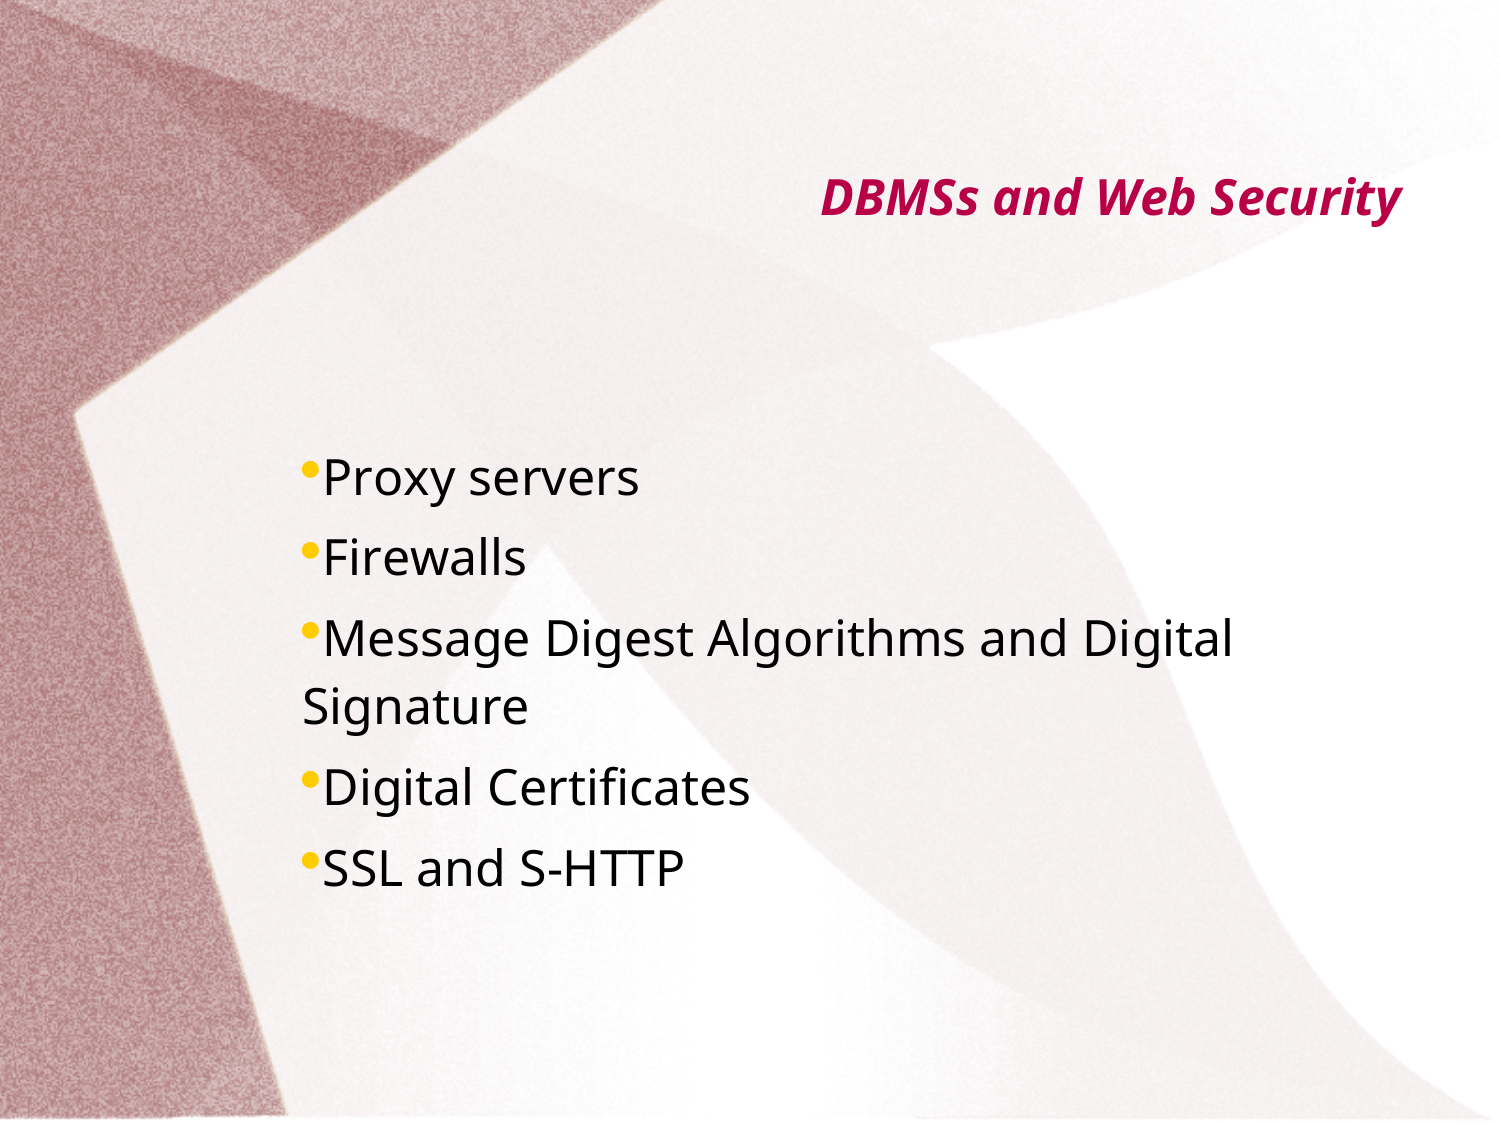

# DBMSs and Web Security
Proxy servers
Firewalls
Message Digest Algorithms and Digital Signature
Digital Certificates
SSL and S-HTTP